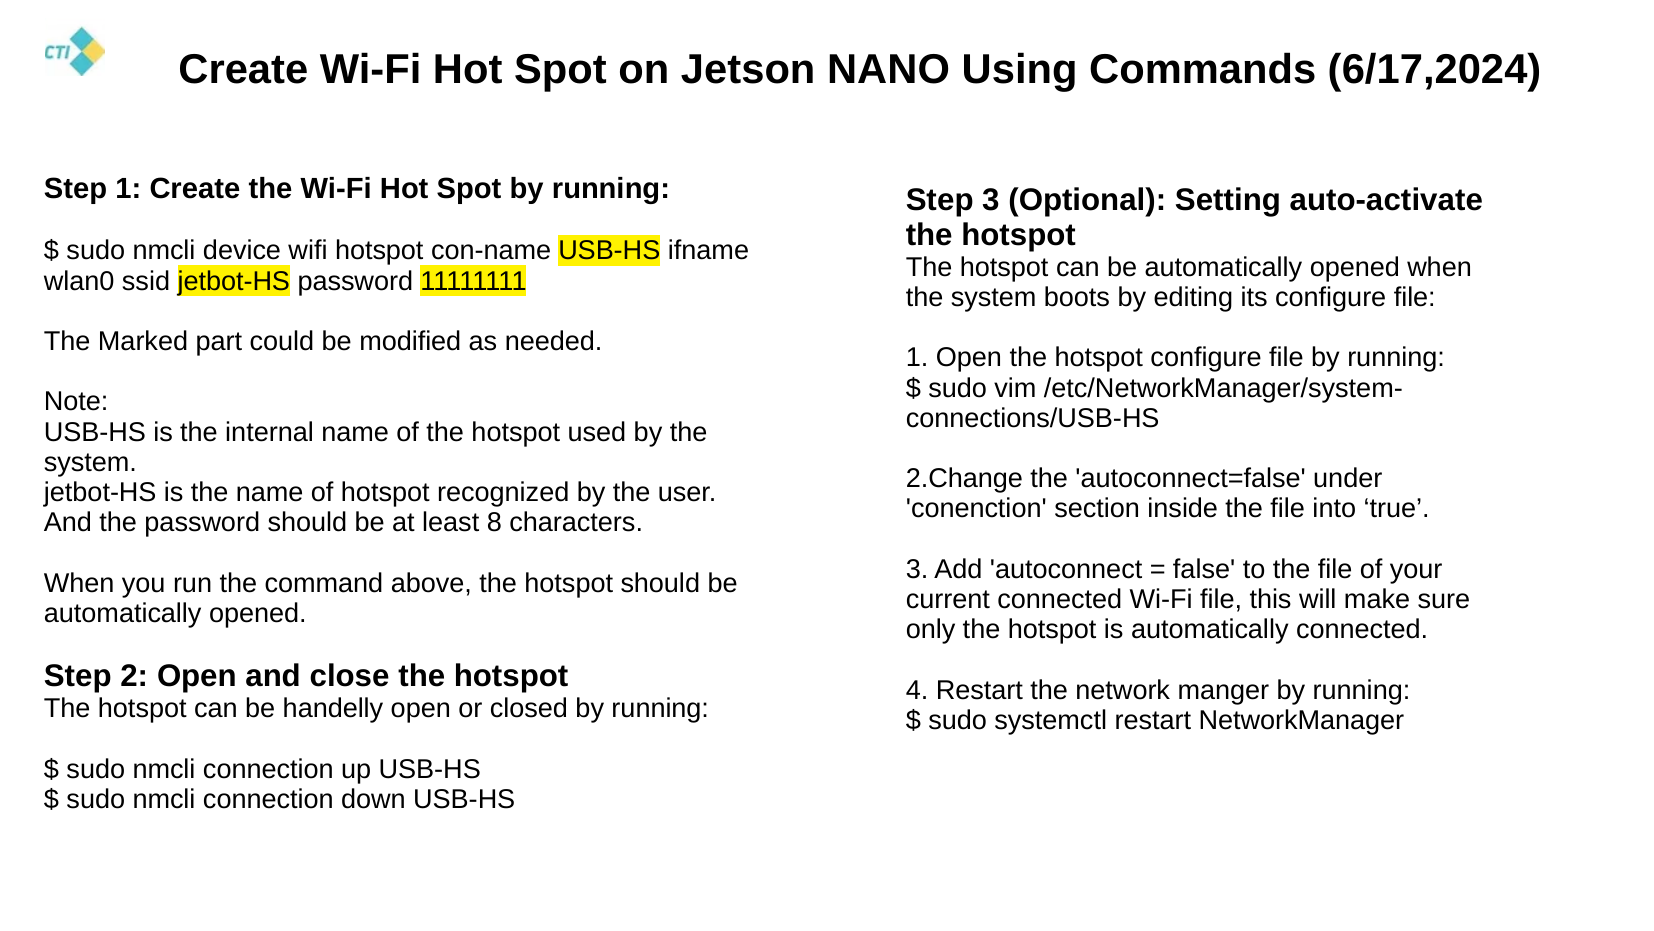

# Create Wi-Fi Hot Spot on Jetson NANO Using Commands (6/17,2024)
Step 1: Create the Wi-Fi Hot Spot by running:
$ sudo nmcli device wifi hotspot con-name USB-HS ifname wlan0 ssid jetbot-HS password 11111111
The Marked part could be modified as needed.
Note:
USB-HS is the internal name of the hotspot used by the system.
jetbot-HS is the name of hotspot recognized by the user.
And the password should be at least 8 characters.
When you run the command above, the hotspot should be automatically opened.
Step 2: Open and close the hotspot
The hotspot can be handelly open or closed by running:
$ sudo nmcli connection up USB-HS
$ sudo nmcli connection down USB-HS
Step 3 (Optional): Setting auto-activate the hotspot
The hotspot can be automatically opened when the system boots by editing its configure file:
1. Open the hotspot configure file by running:
$ sudo vim /etc/NetworkManager/system-connections/USB-HS
2.Change the 'autoconnect=false' under 'conenction' section inside the file into ‘true’.
3. Add 'autoconnect = false' to the file of your current connected Wi-Fi file, this will make sure only the hotspot is automatically connected.
4. Restart the network manger by running:
$ sudo systemctl restart NetworkManager